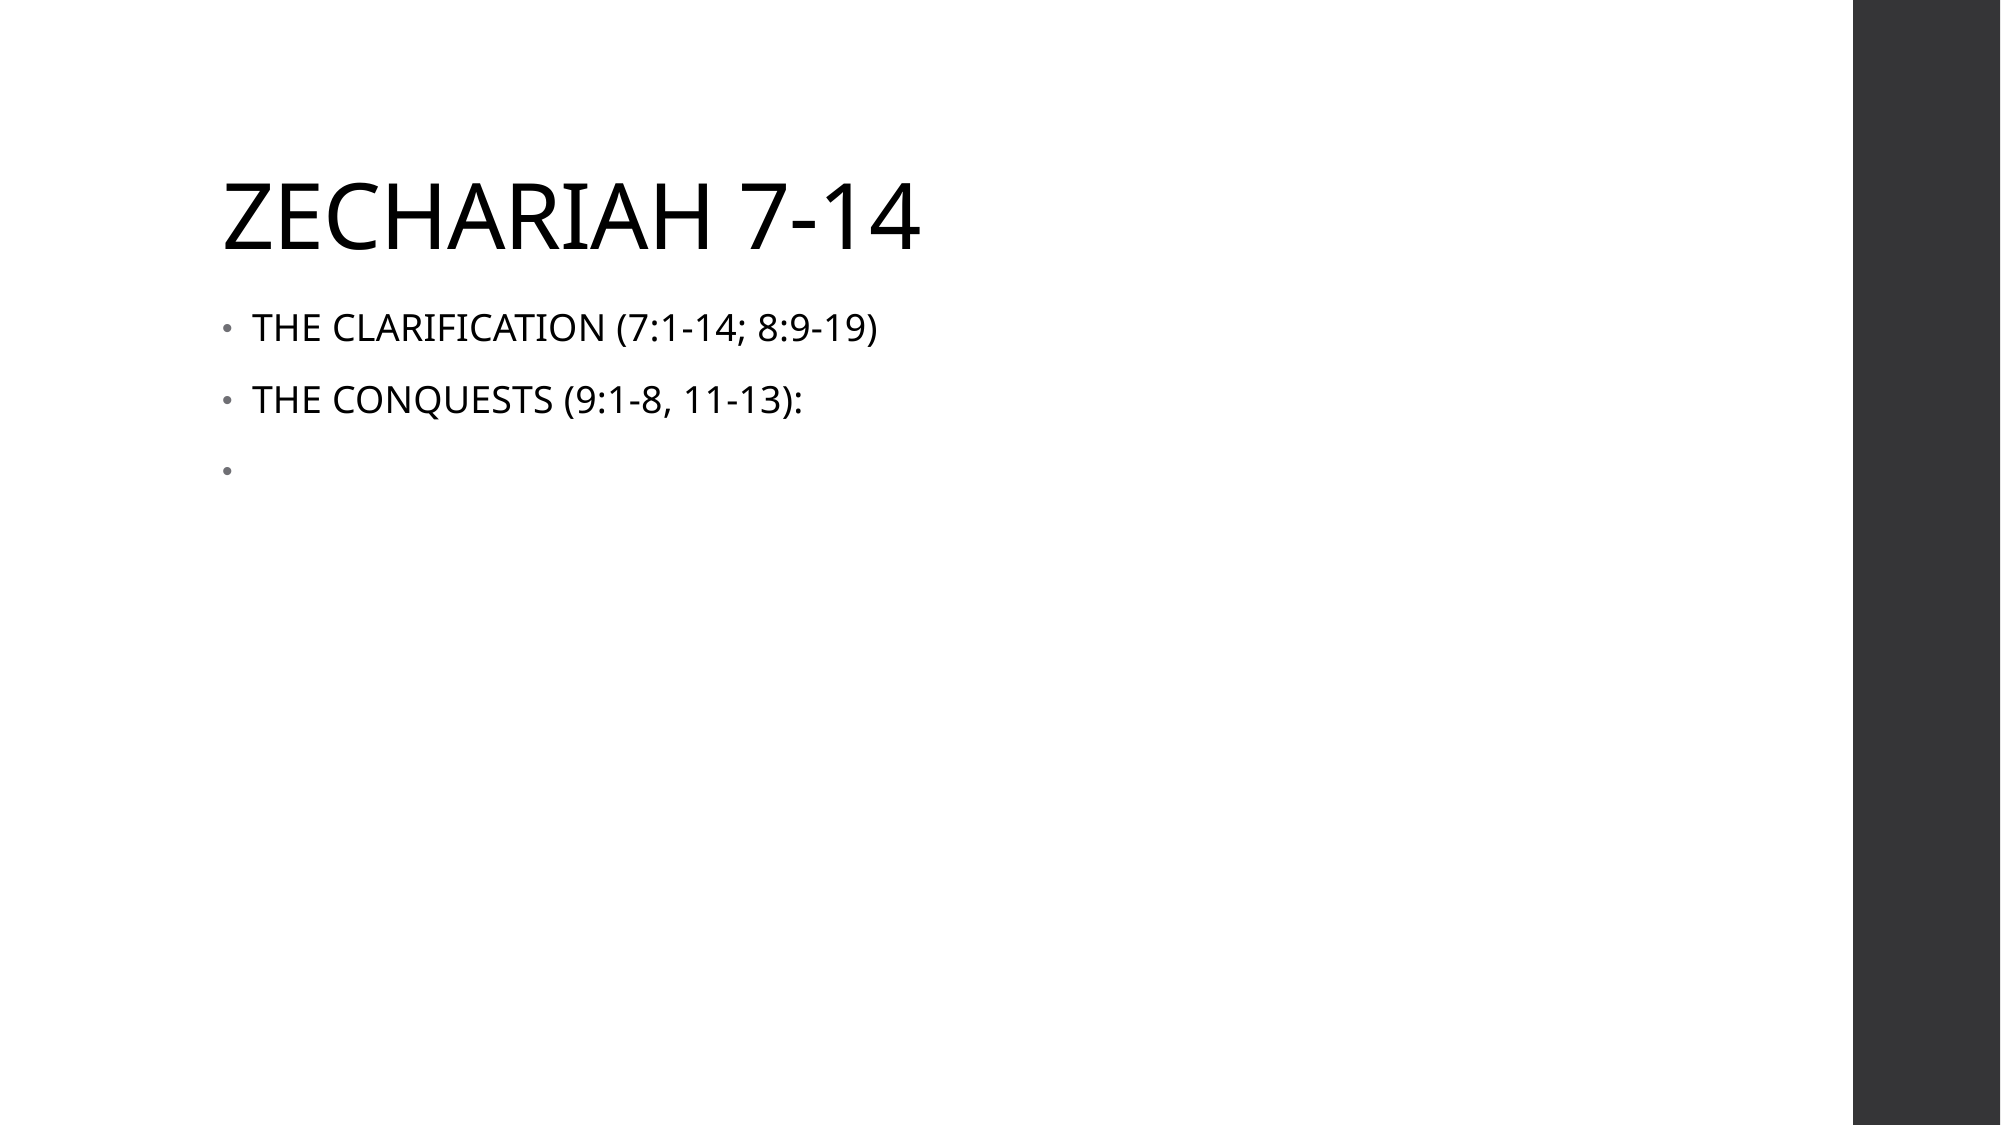

# ZECHARIAH 7-14
THE CLARIFICATION (7:1-14; 8:9-19)
THE CONQUESTS (9:1-8, 11-13):